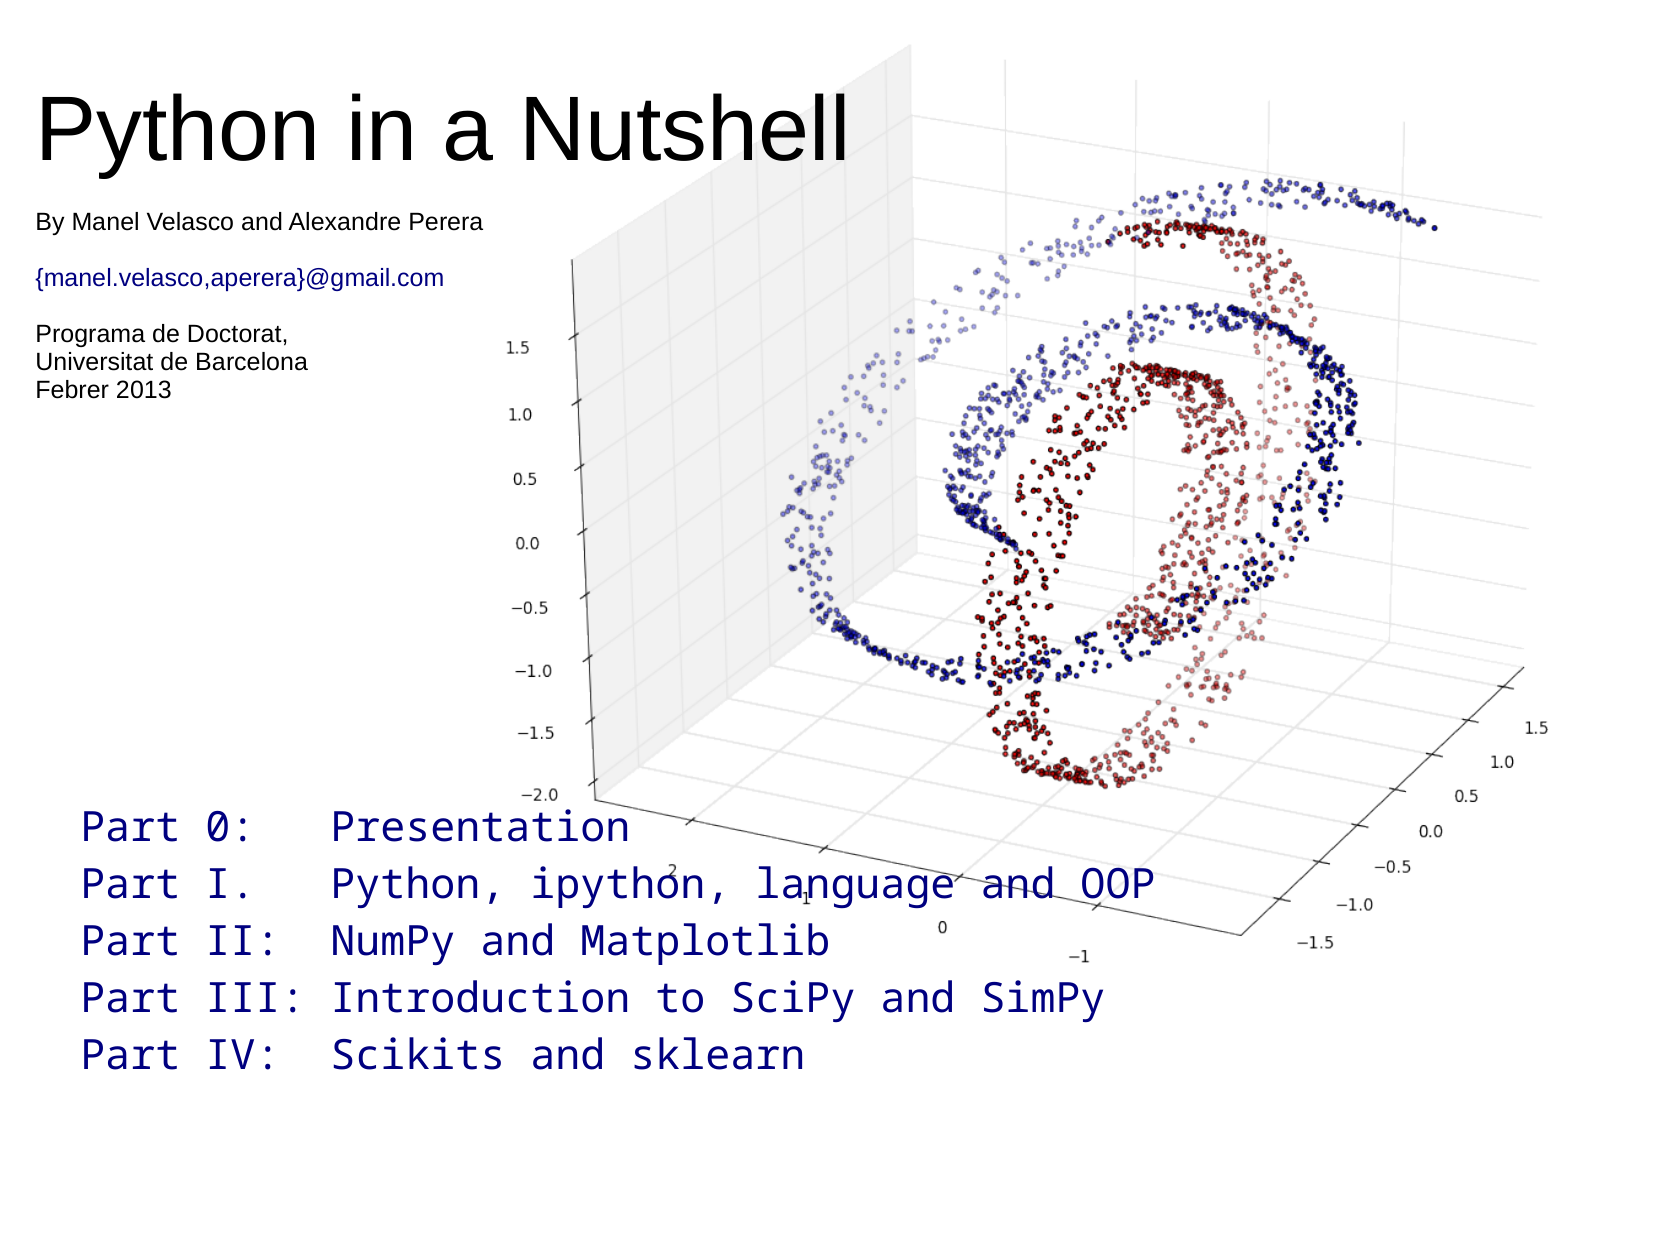

# Python in a Nutshell By Manel Velasco and Alexandre Perera {manel.velasco,aperera}@gmail.com Programa de Doctorat, Universitat de Barcelona Febrer 2013
Part 0: Presentation
Part I. Python, ipython, language and OOP
Part II: NumPy and MatplotlibPart III: Introduction to SciPy and SimPyPart IV: Scikits and sklearn